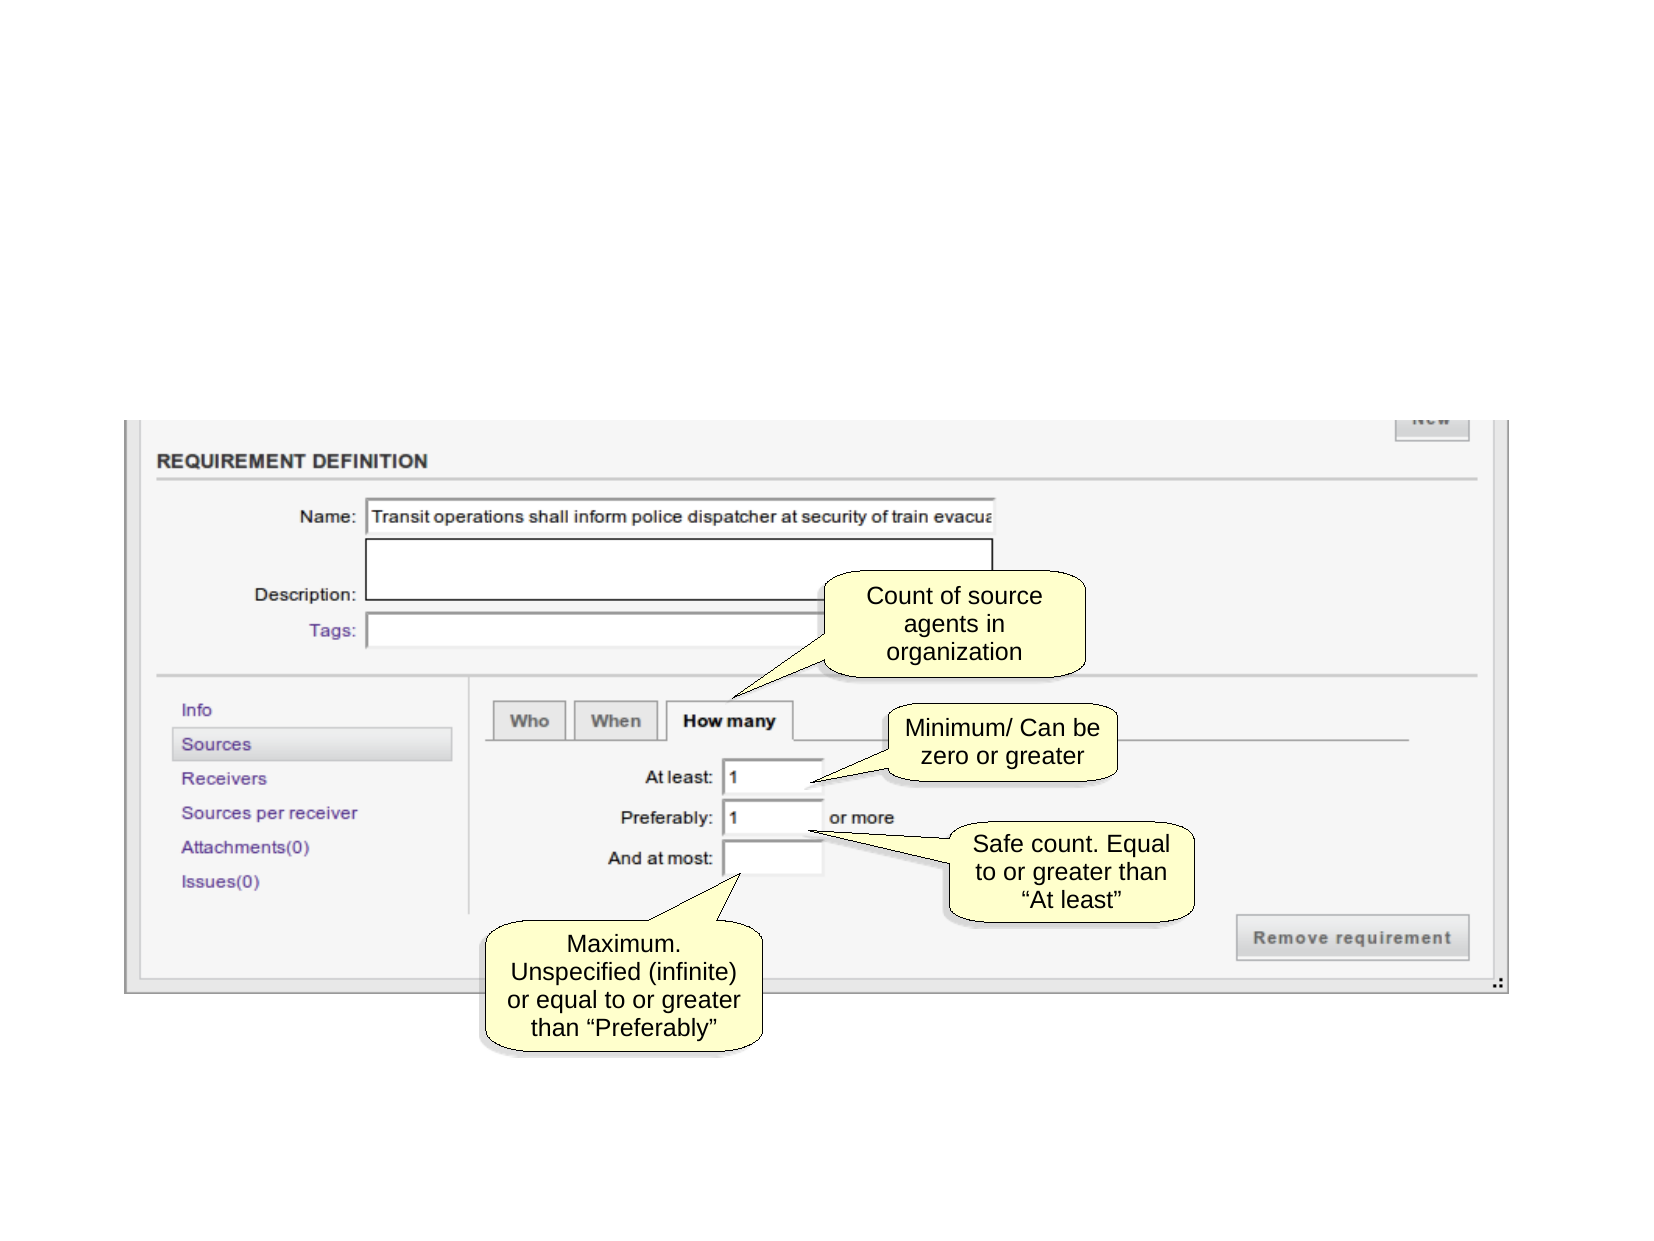

Count of source agents in organization
Minimum/ Can be zero or greater
Safe count. Equal to or greater than “At least”
Maximum. Unspecified (infinite) or equal to or greater than “Preferably”